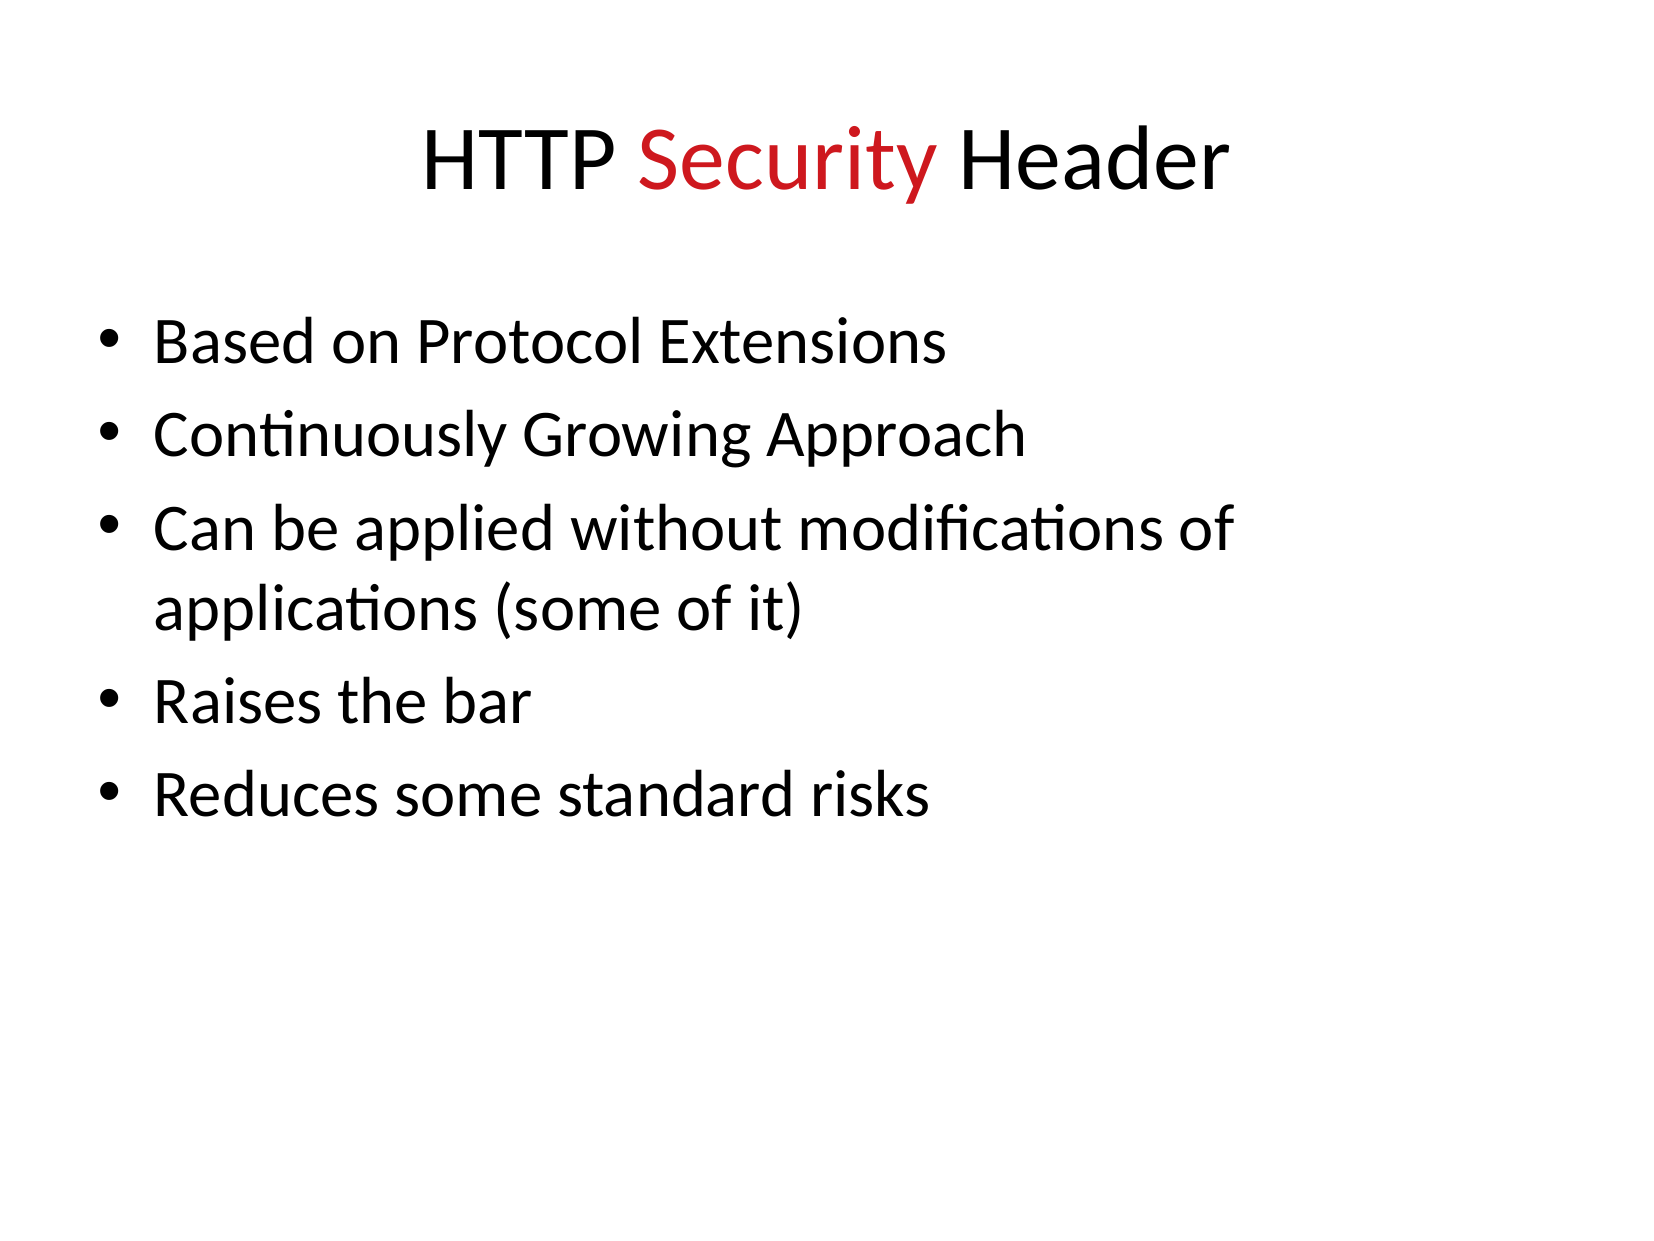

# HTTP Security Header
Based on Protocol Extensions
Continuously Growing Approach
Can be applied without modifications of applications (some of it)
Raises the bar
Reduces some standard risks